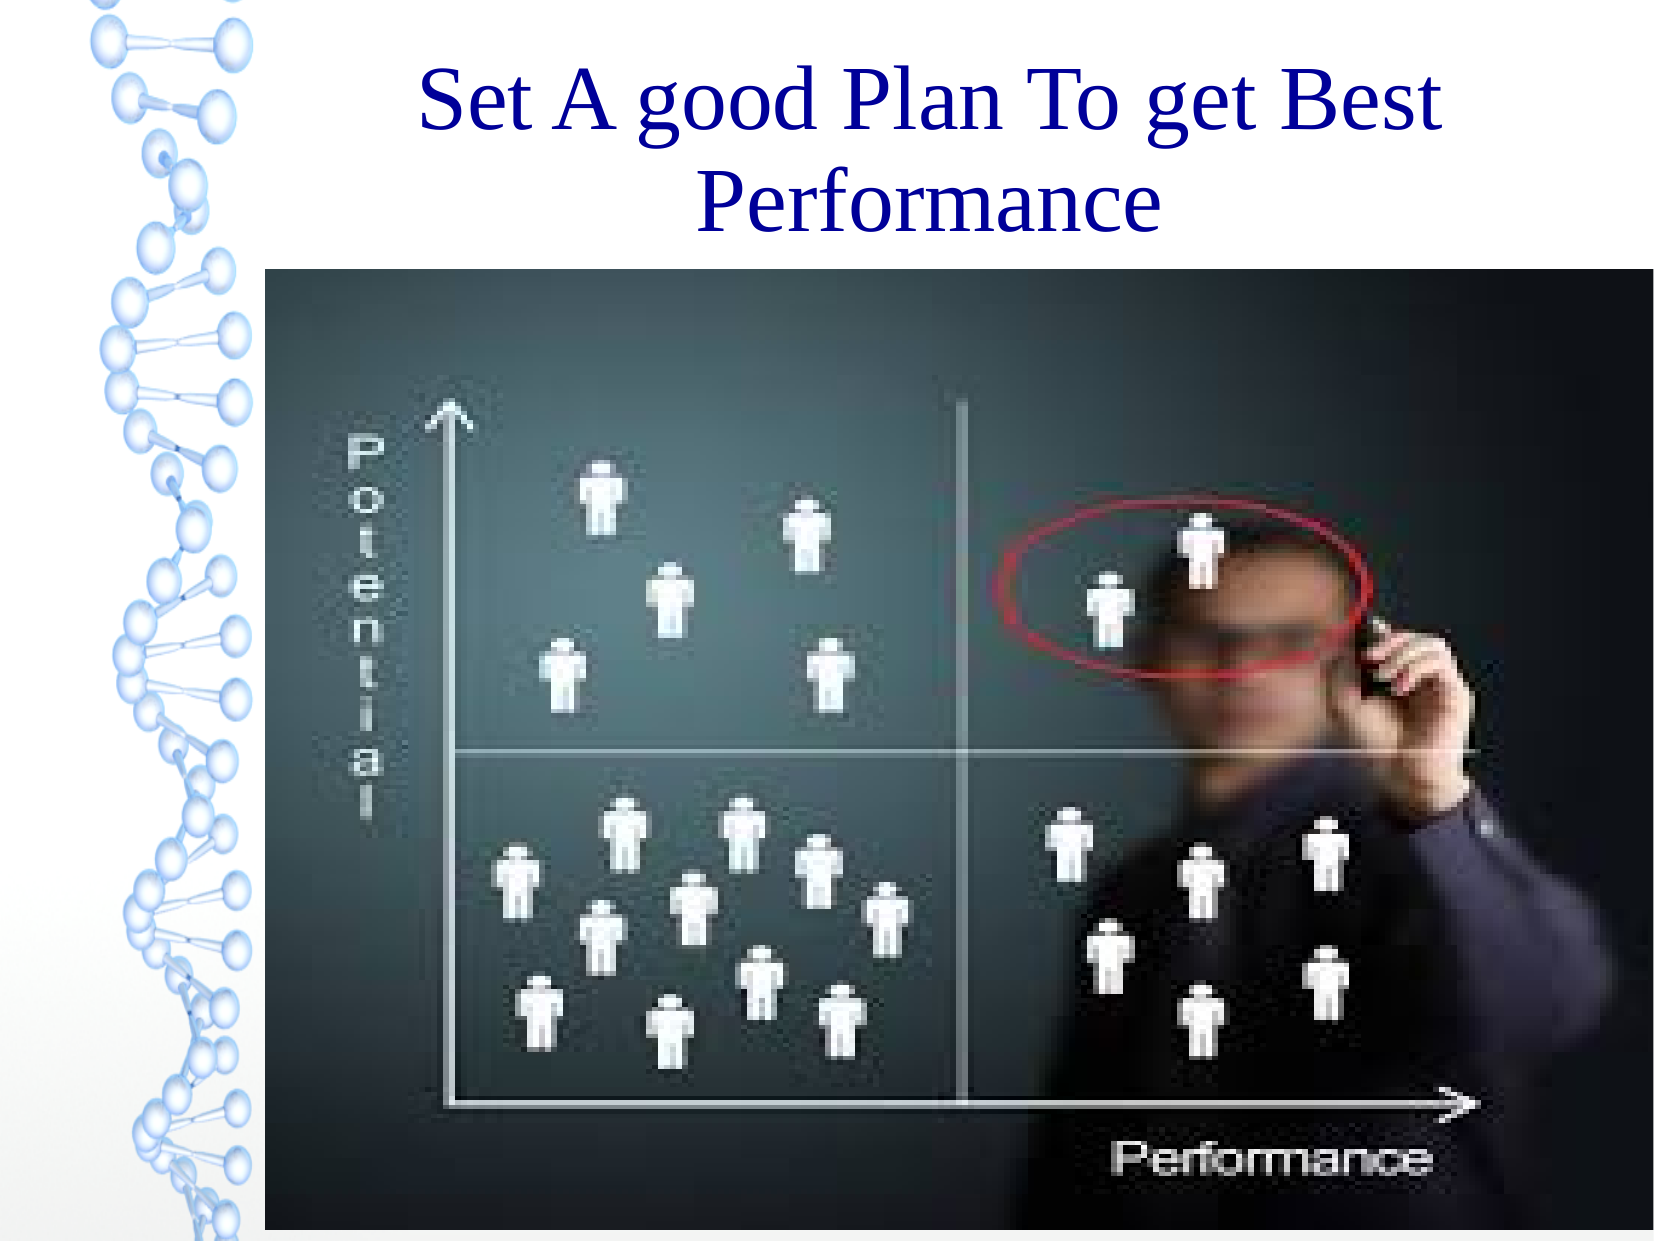

# Set A good Plan To get Best Performance